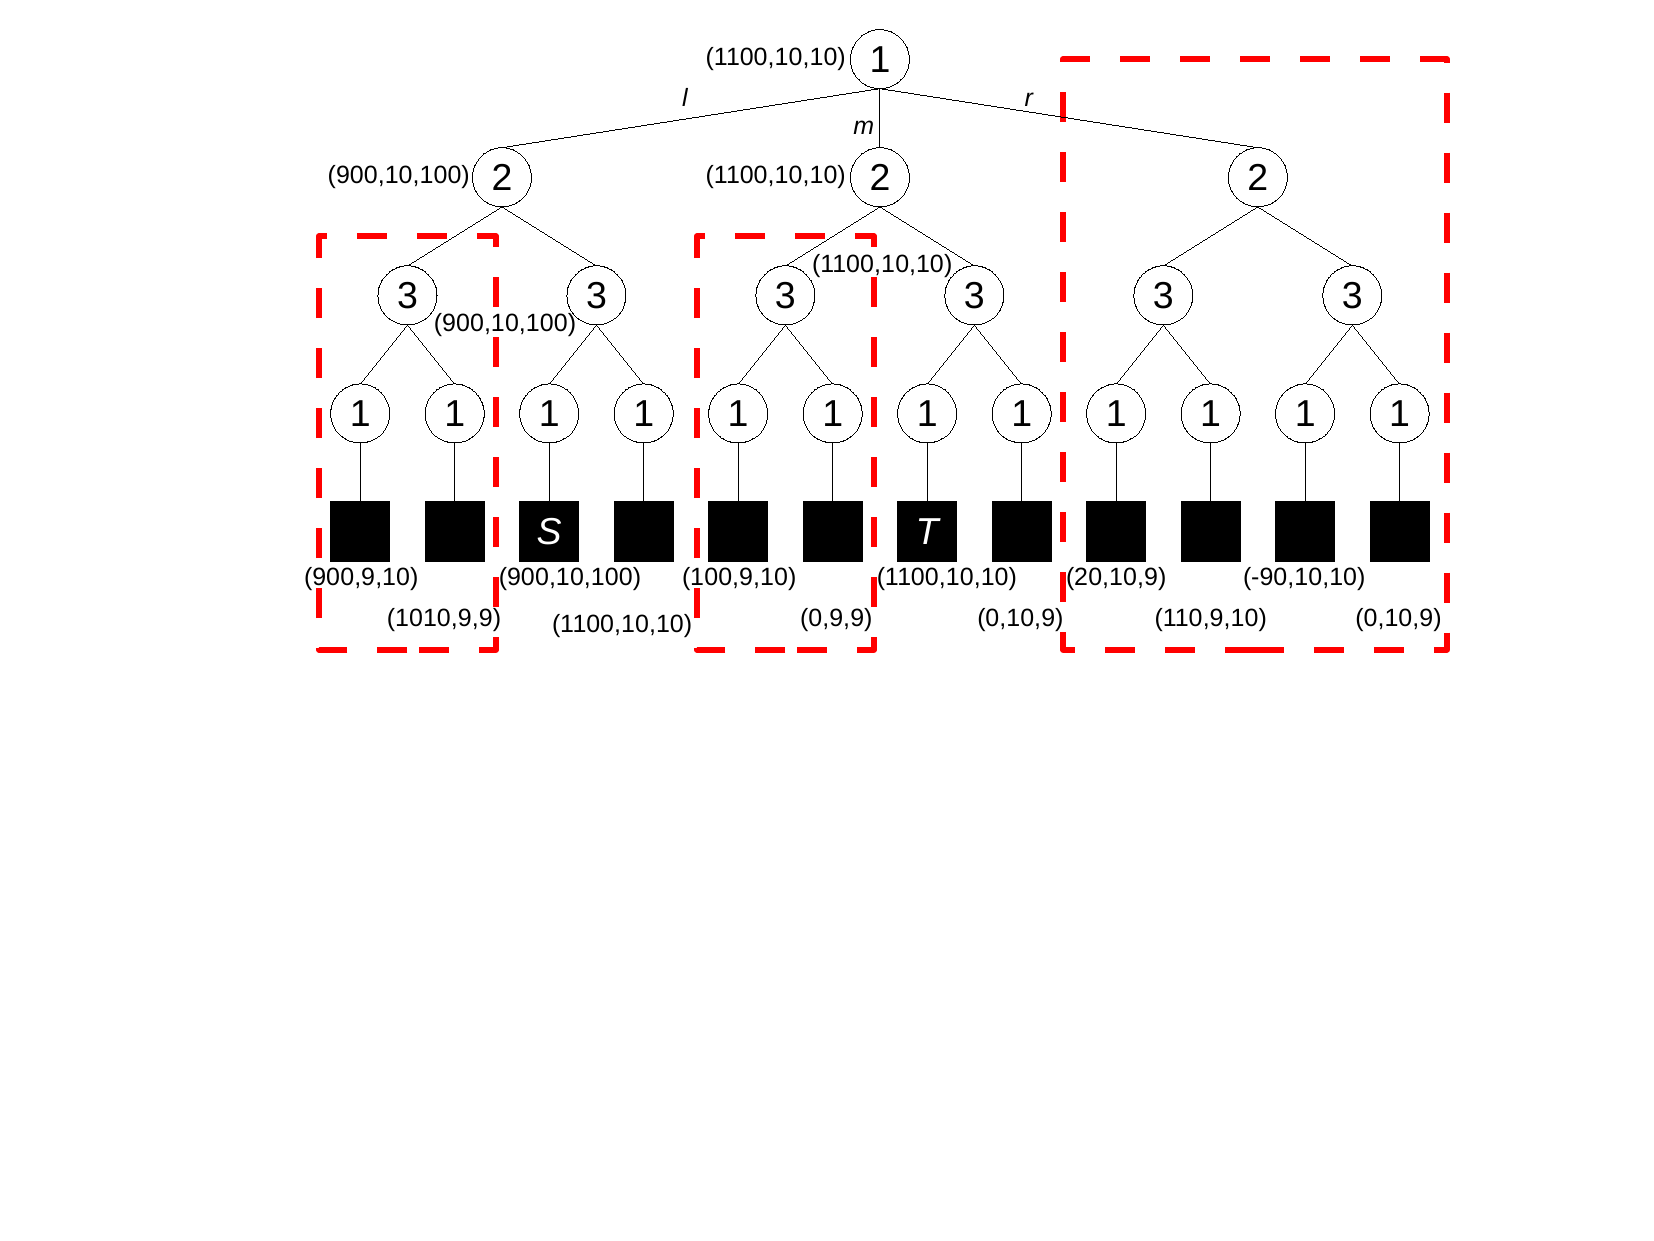

1
(1100,10,10)
l
r
m
2
2
2
(900,10,100)
(1100,10,10)
(1100,10,10)
3
3
3
3
3
3
(900,10,100)
1
1
1
1
1
1
1
1
1
1
1
1
S
T
(900,9,10)
(900,10,100)
(100,9,10)
(1100,10,10)
(20,10,9)
(-90,10,10)
(1010,9,9)
(0,9,9)
(0,10,9)
(110,9,10)
(0,10,9)
(1100,10,10)